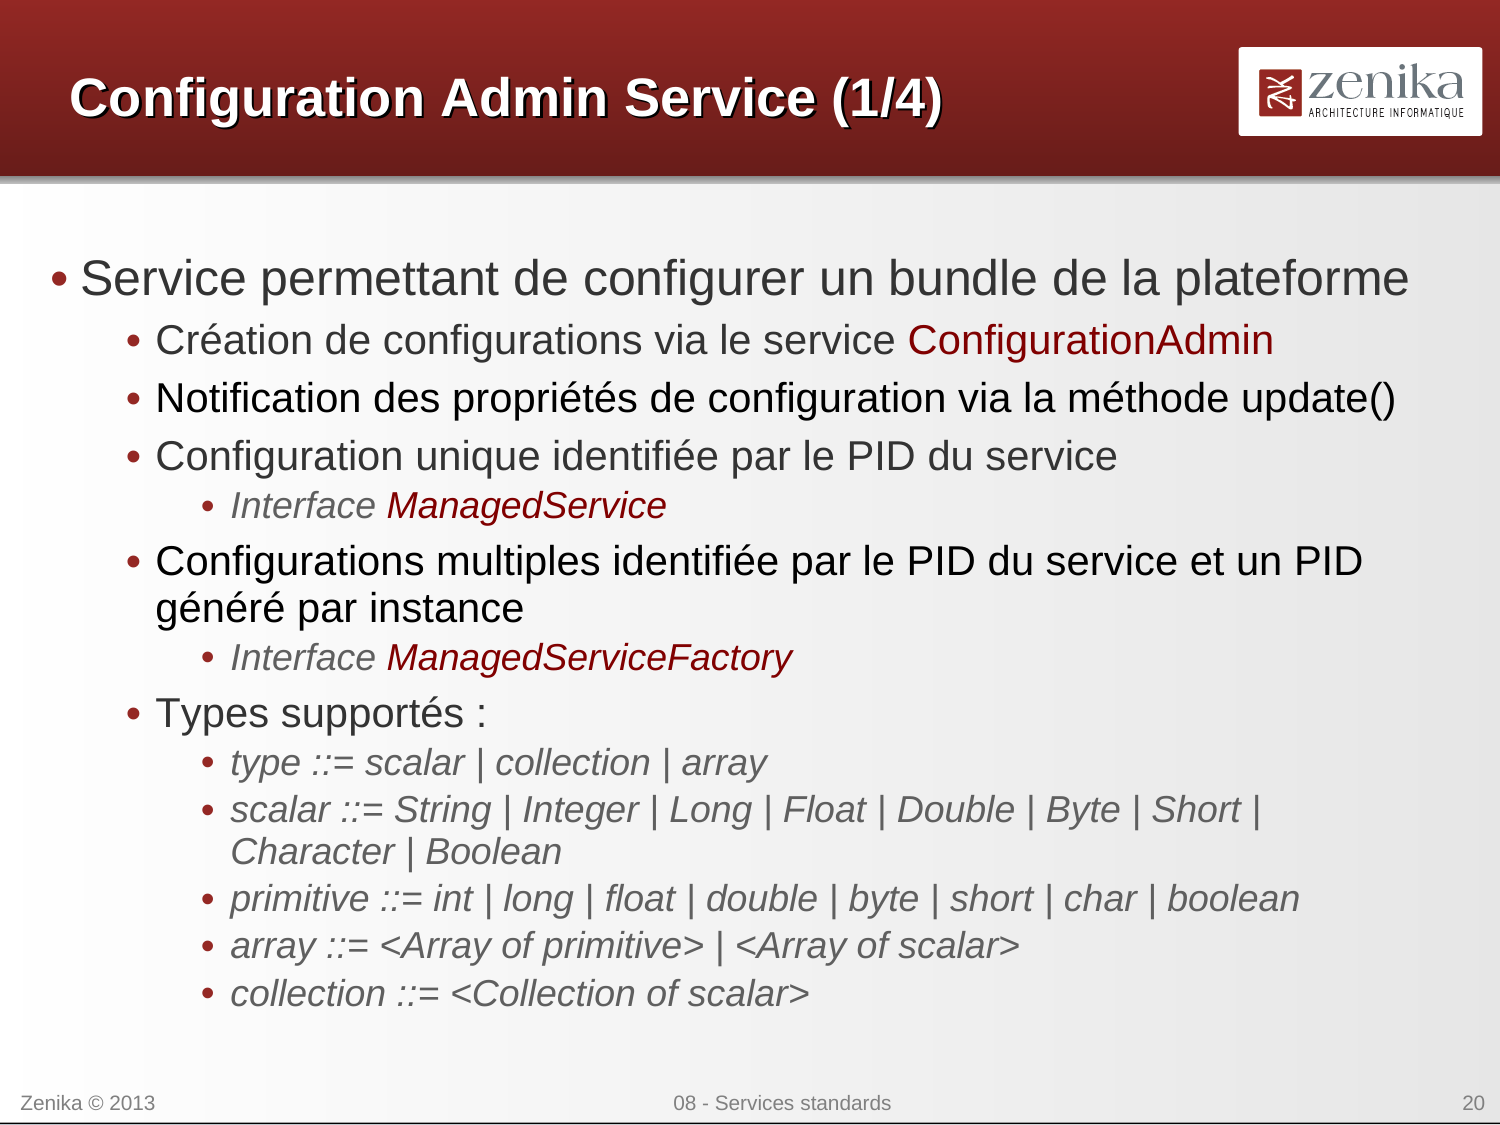

# Configuration Admin Service (1/4)
Service permettant de configurer un bundle de la plateforme
Création de configurations via le service ConfigurationAdmin
Notification des propriétés de configuration via la méthode update()
Configuration unique identifiée par le PID du service
Interface ManagedService
Configurations multiples identifiée par le PID du service et un PID généré par instance
Interface ManagedServiceFactory
Types supportés :
type ::= scalar | collection | array
scalar ::= String | Integer | Long | Float | Double | Byte | Short | Character | Boolean
primitive ::= int | long | float | double | byte | short | char | boolean
array ::= <Array of primitive> | <Array of scalar>
collection ::= <Collection of scalar>